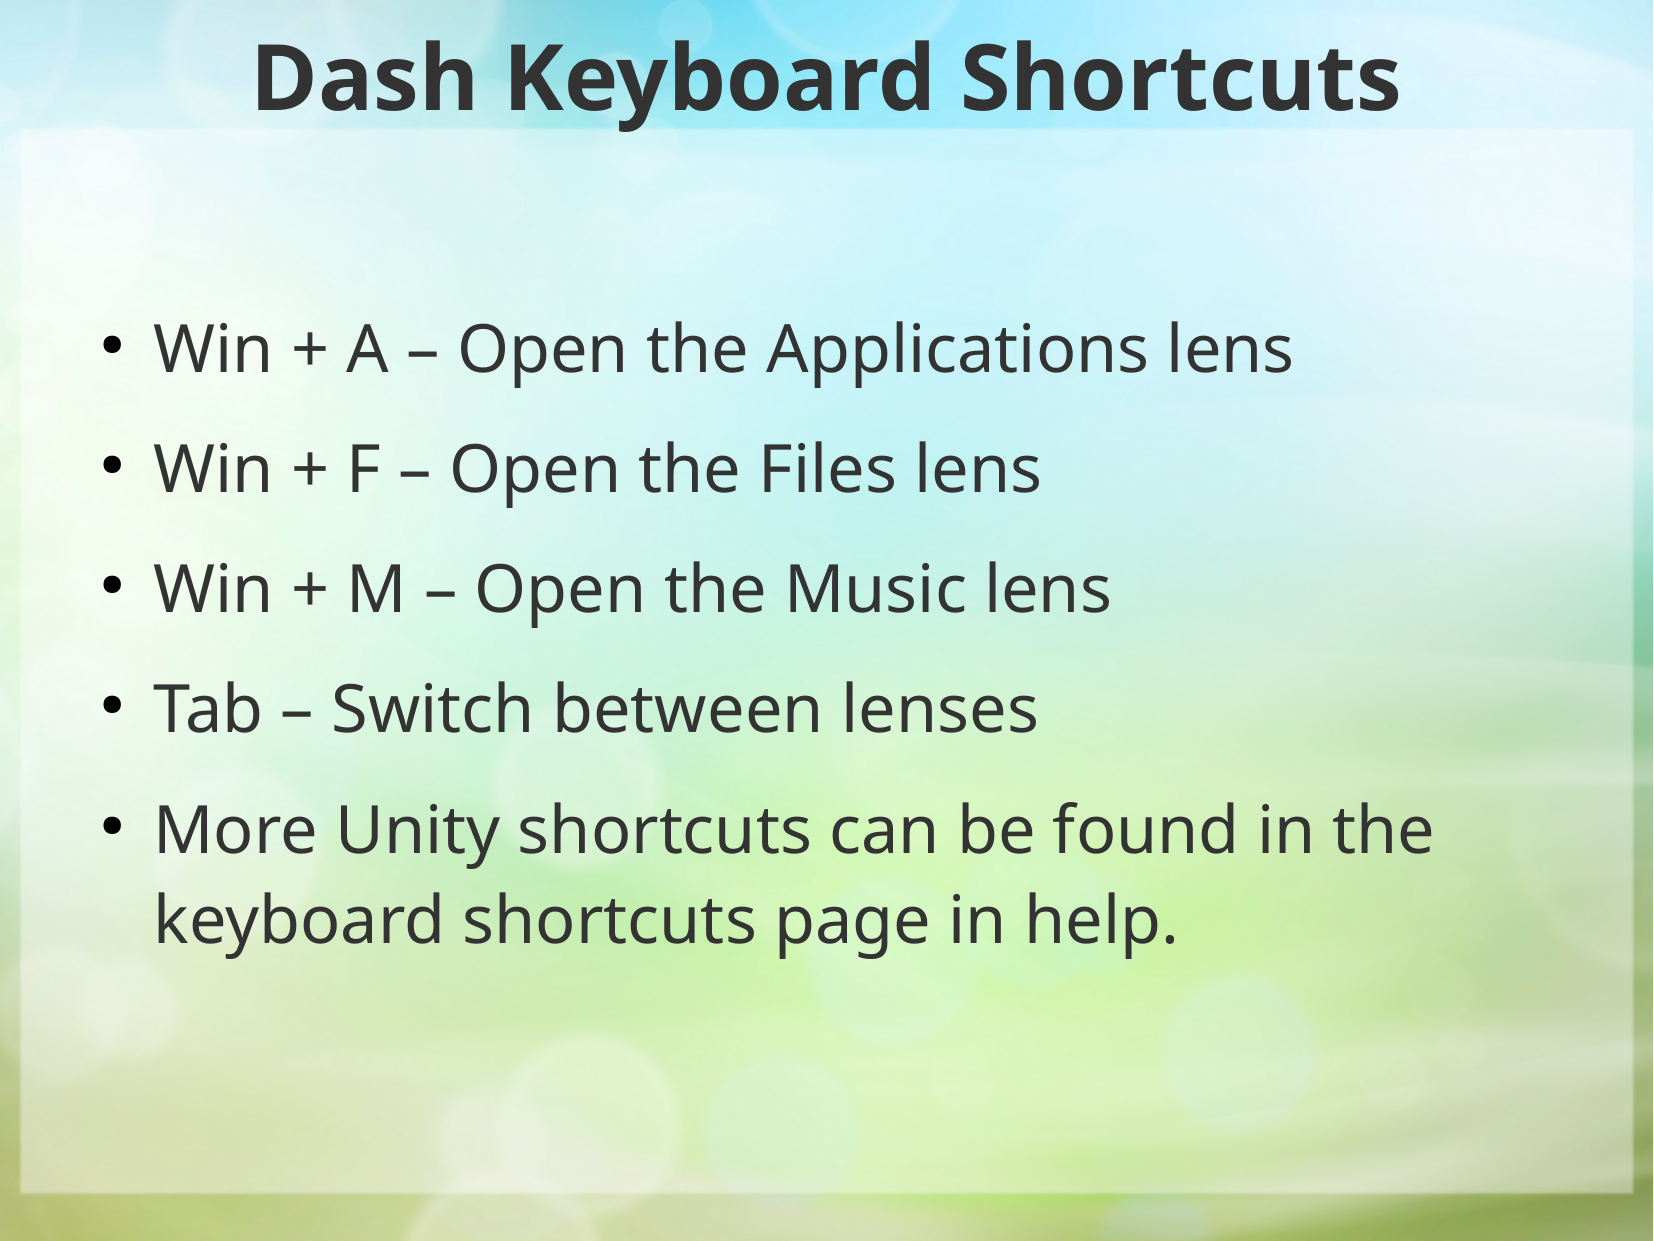

# Dash Keyboard Shortcuts
Win + A – Open the Applications lens
Win + F – Open the Files lens
Win + M – Open the Music lens
Tab – Switch between lenses
More Unity shortcuts can be found in the keyboard shortcuts page in help.